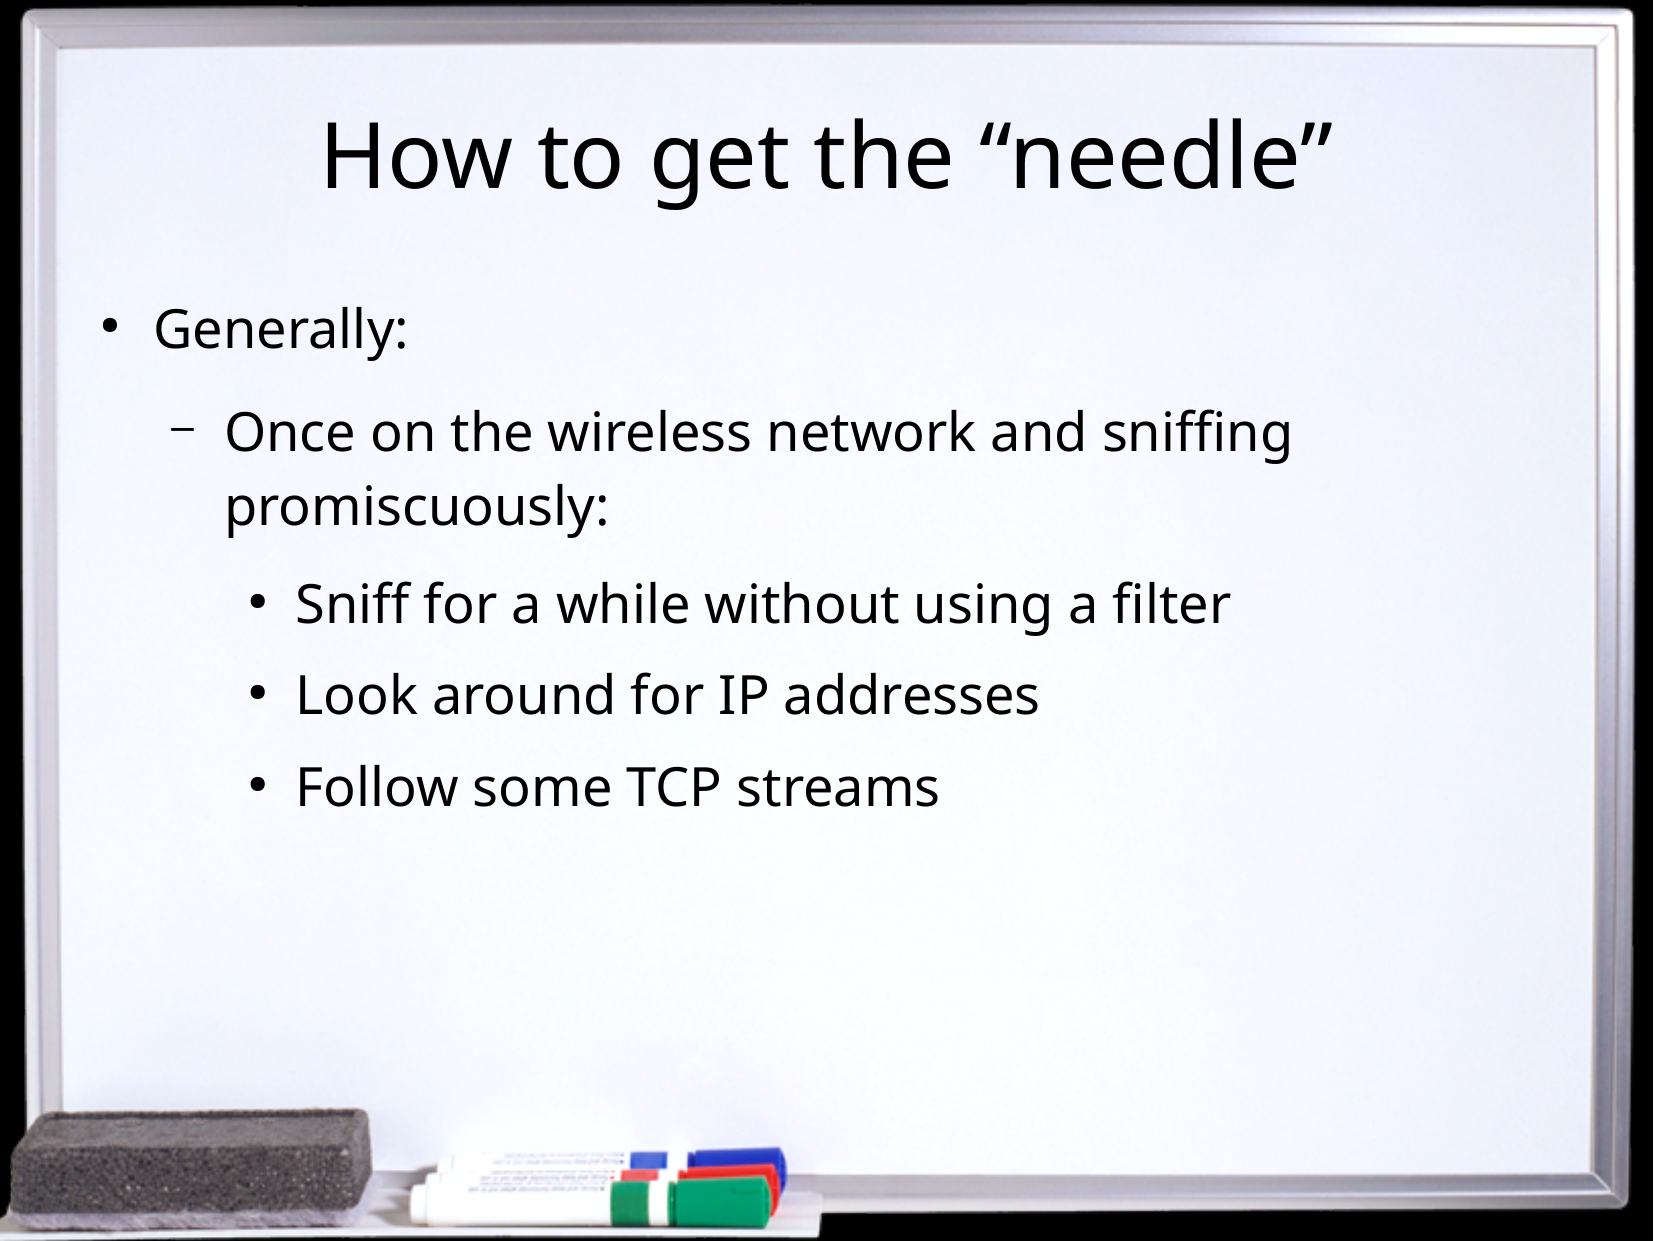

# How to get the “needle”
Generally:
Once on the wireless network and sniffing promiscuously:
Sniff for a while without using a filter
Look around for IP addresses
Follow some TCP streams